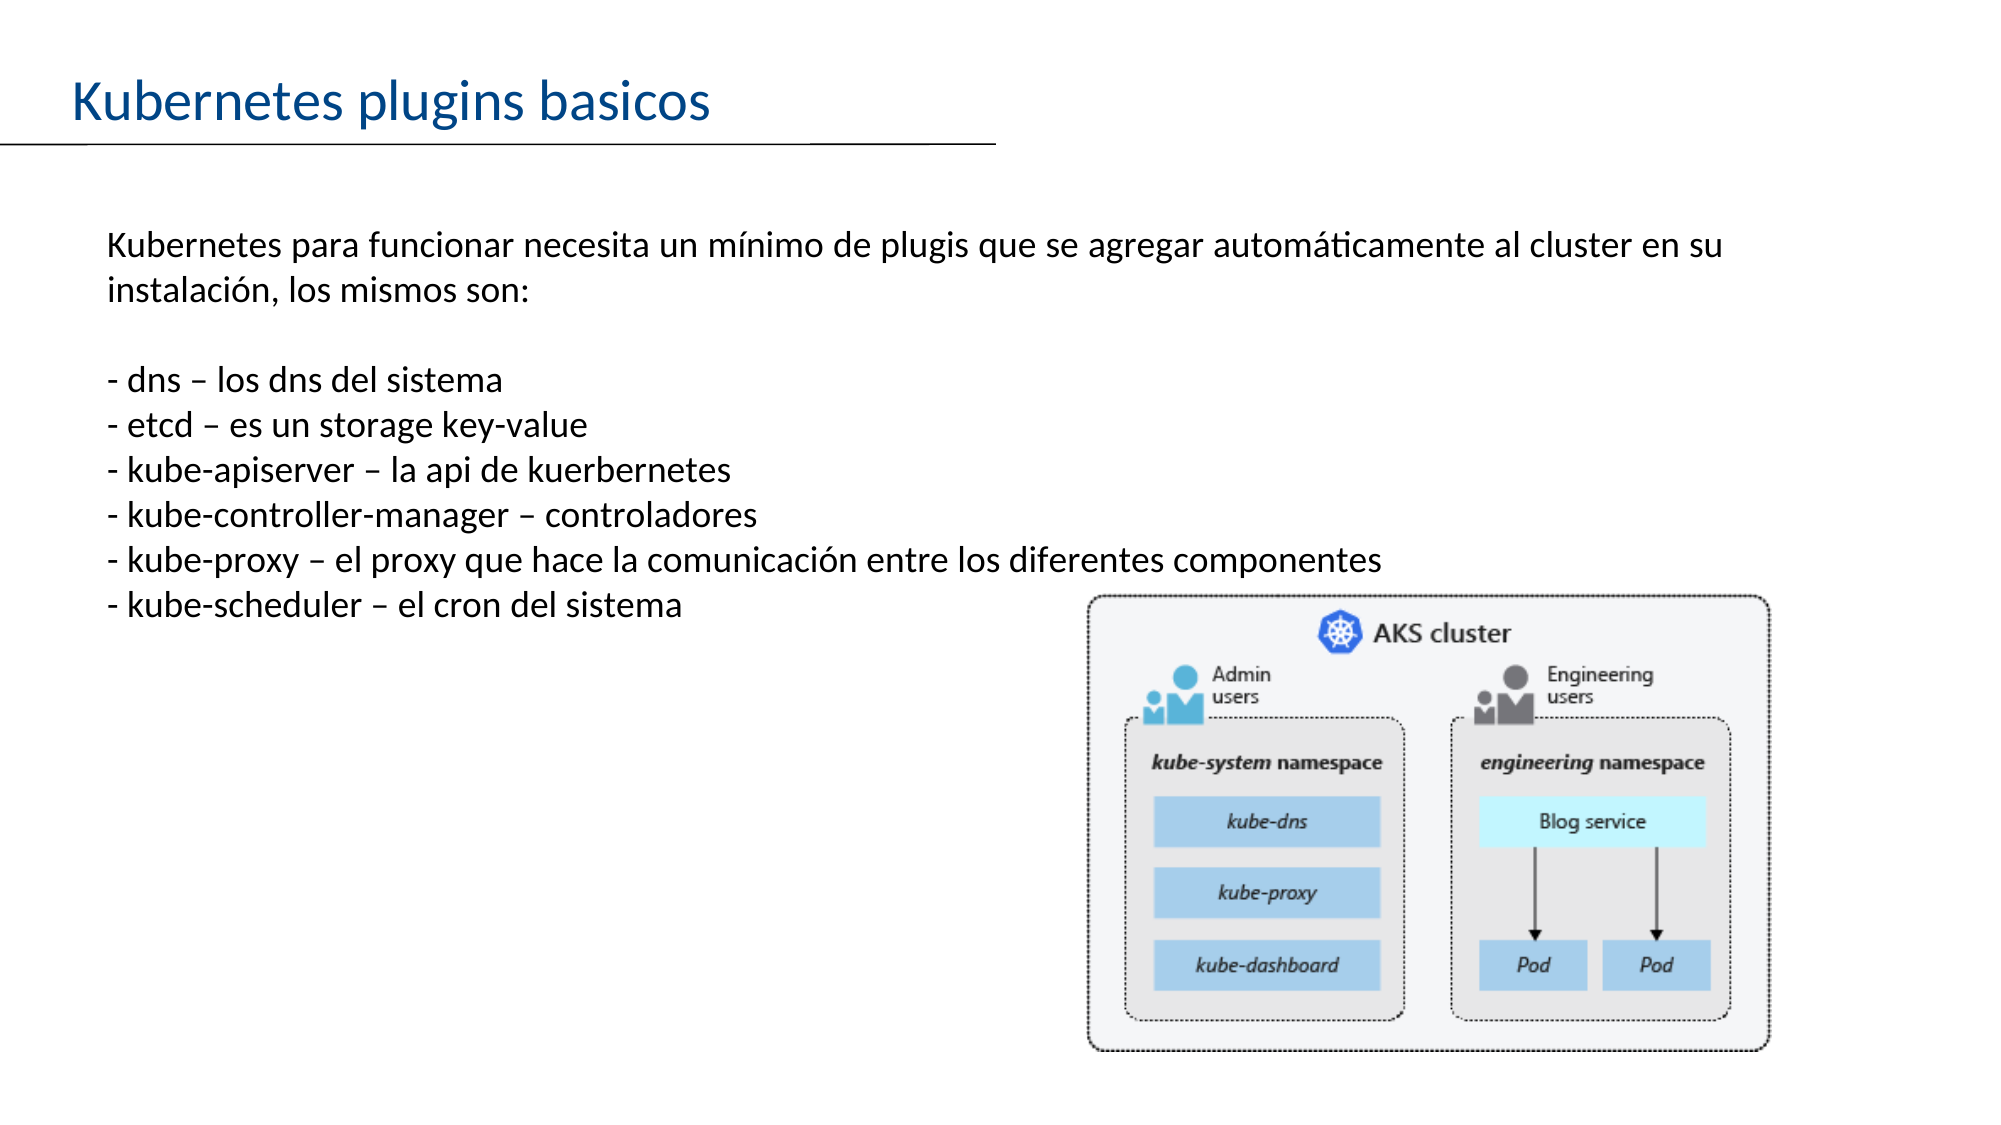

Kubernetes plugins basicos
Kubernetes para funcionar necesita un mínimo de plugis que se agregar automáticamente al cluster en su instalación, los mismos son:
- dns – los dns del sistema
- etcd – es un storage key-value
- kube-apiserver – la api de kuerbernetes
- kube-controller-manager – controladores
- kube-proxy – el proxy que hace la comunicación entre los diferentes componentes
- kube-scheduler – el cron del sistema